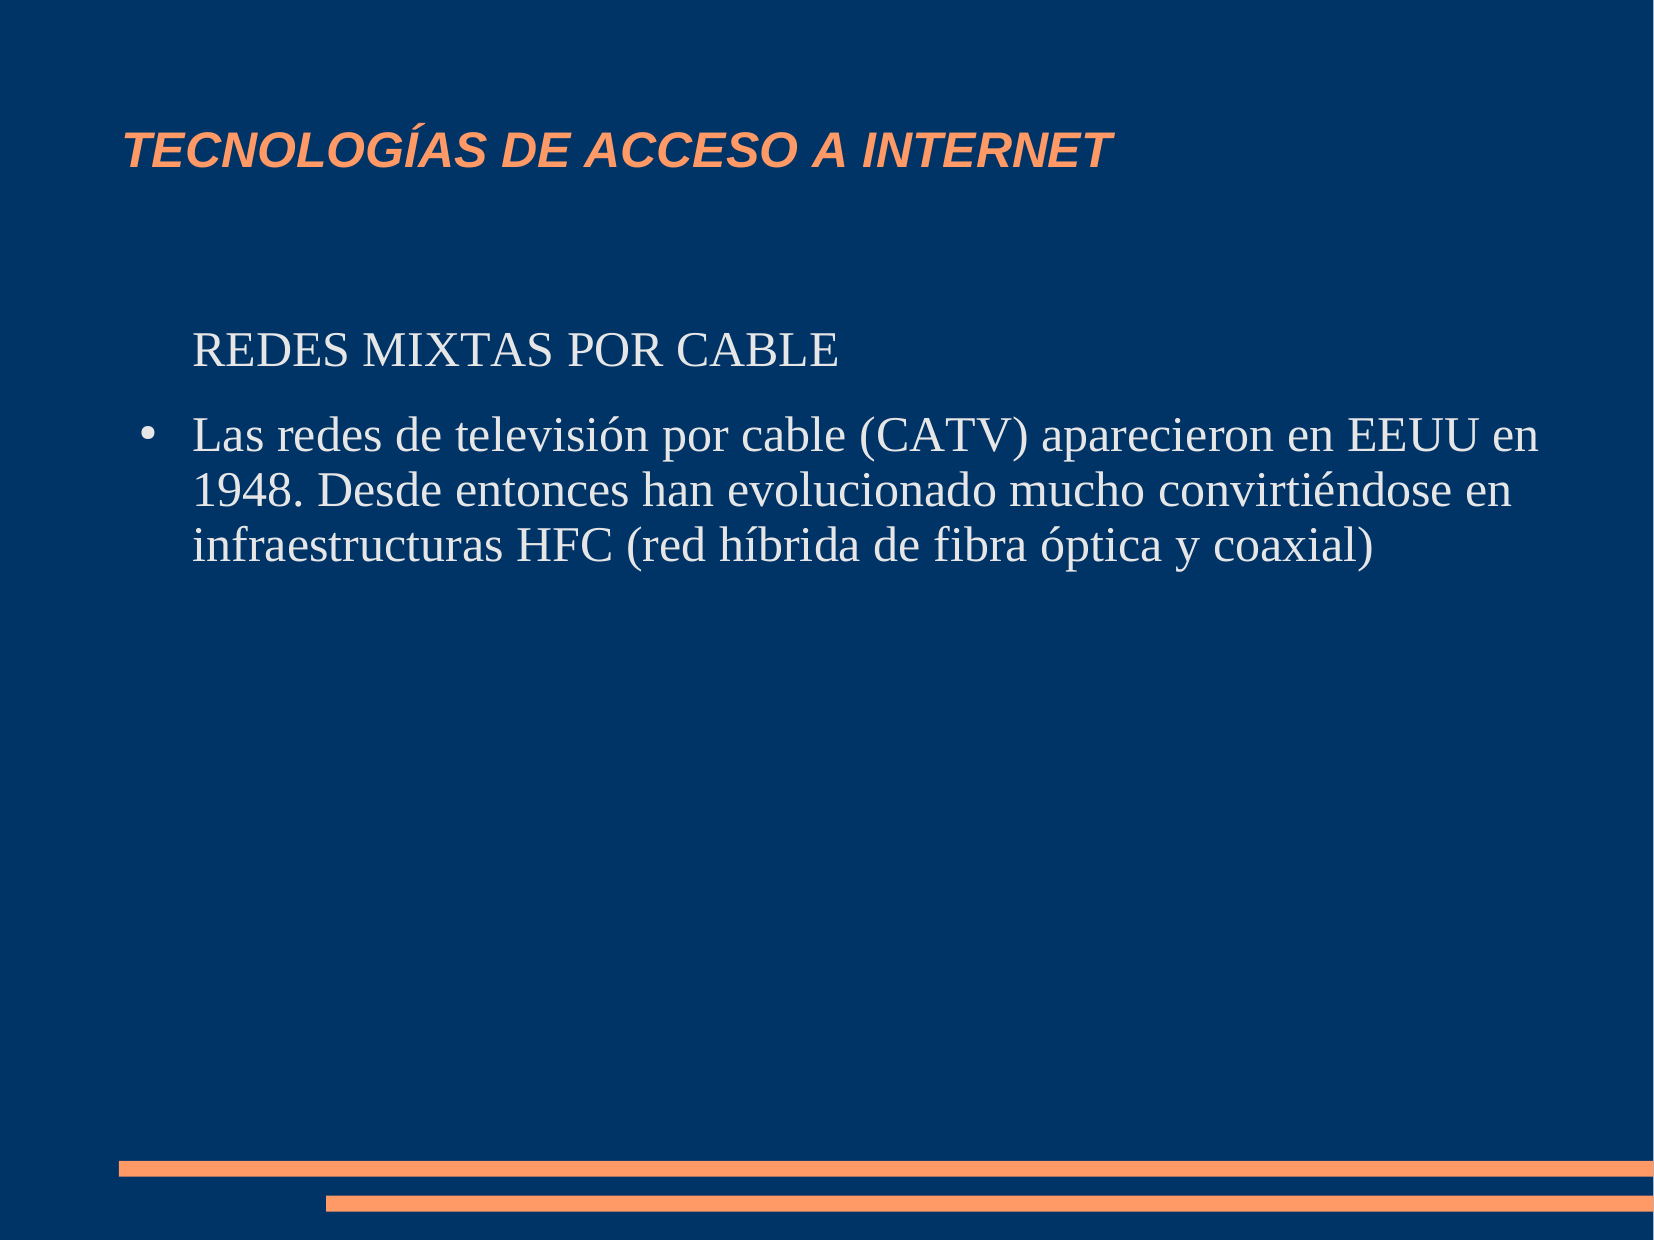

# TECNOLOGÍAS DE ACCESO A INTERNET
REDES MIXTAS POR CABLE
Las redes de televisión por cable (CATV) aparecieron en EEUU en 1948. Desde entonces han evolucionado mucho convirtiéndose en infraestructuras HFC (red híbrida de fibra óptica y coaxial)